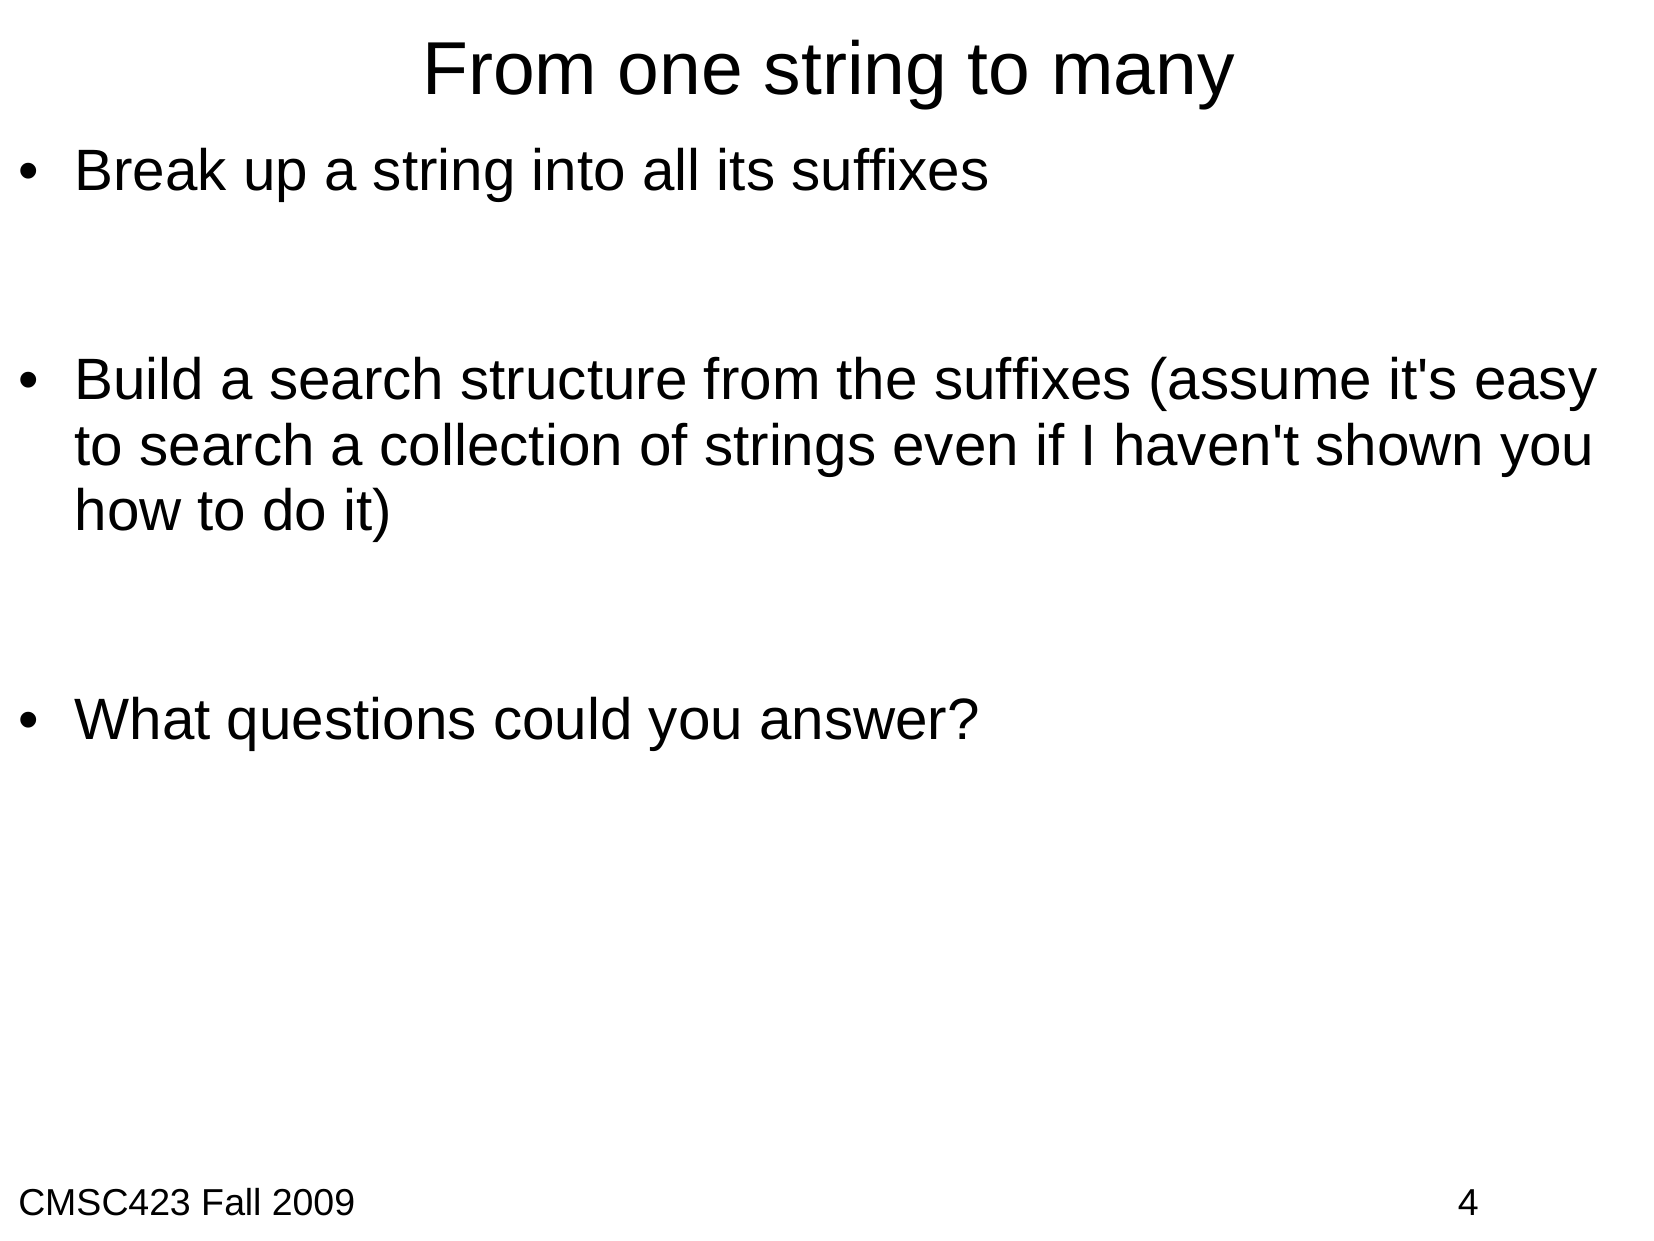

# From one string to many
Break up a string into all its suffixes
Build a search structure from the suffixes (assume it's easy to search a collection of strings even if I haven't shown you how to do it)
What questions could you answer?
CMSC423 Fall 2009
4